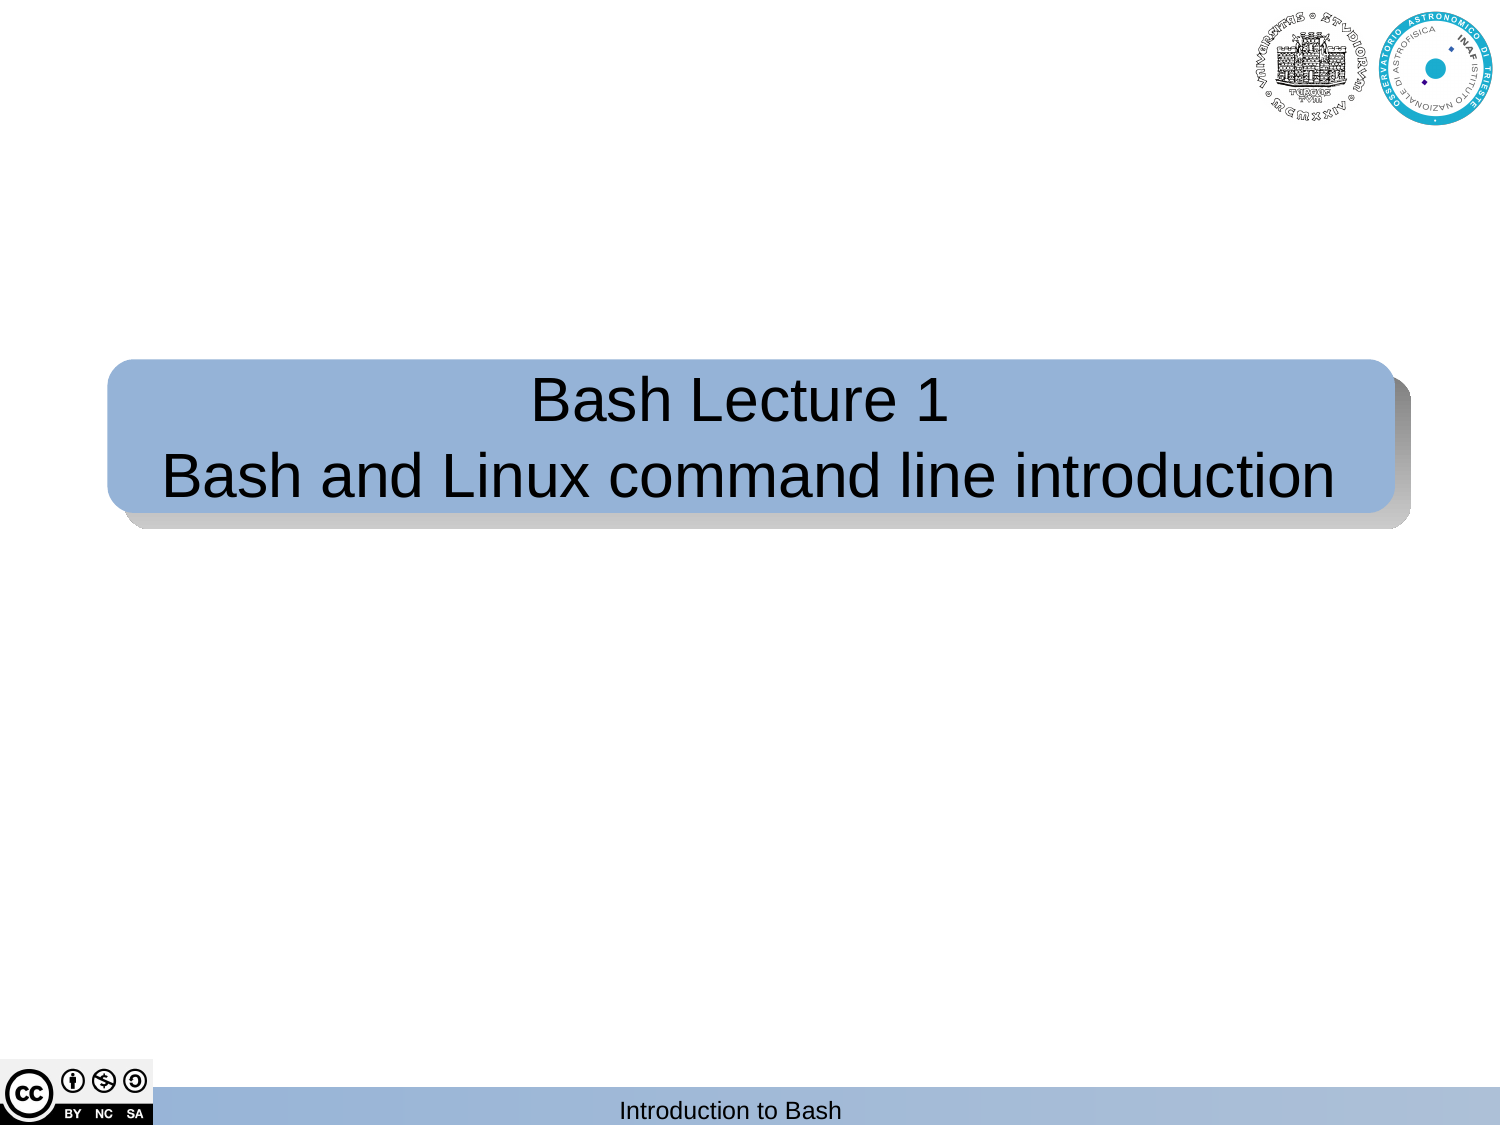

Bash Lecture 1
Bash and Linux command line introduction